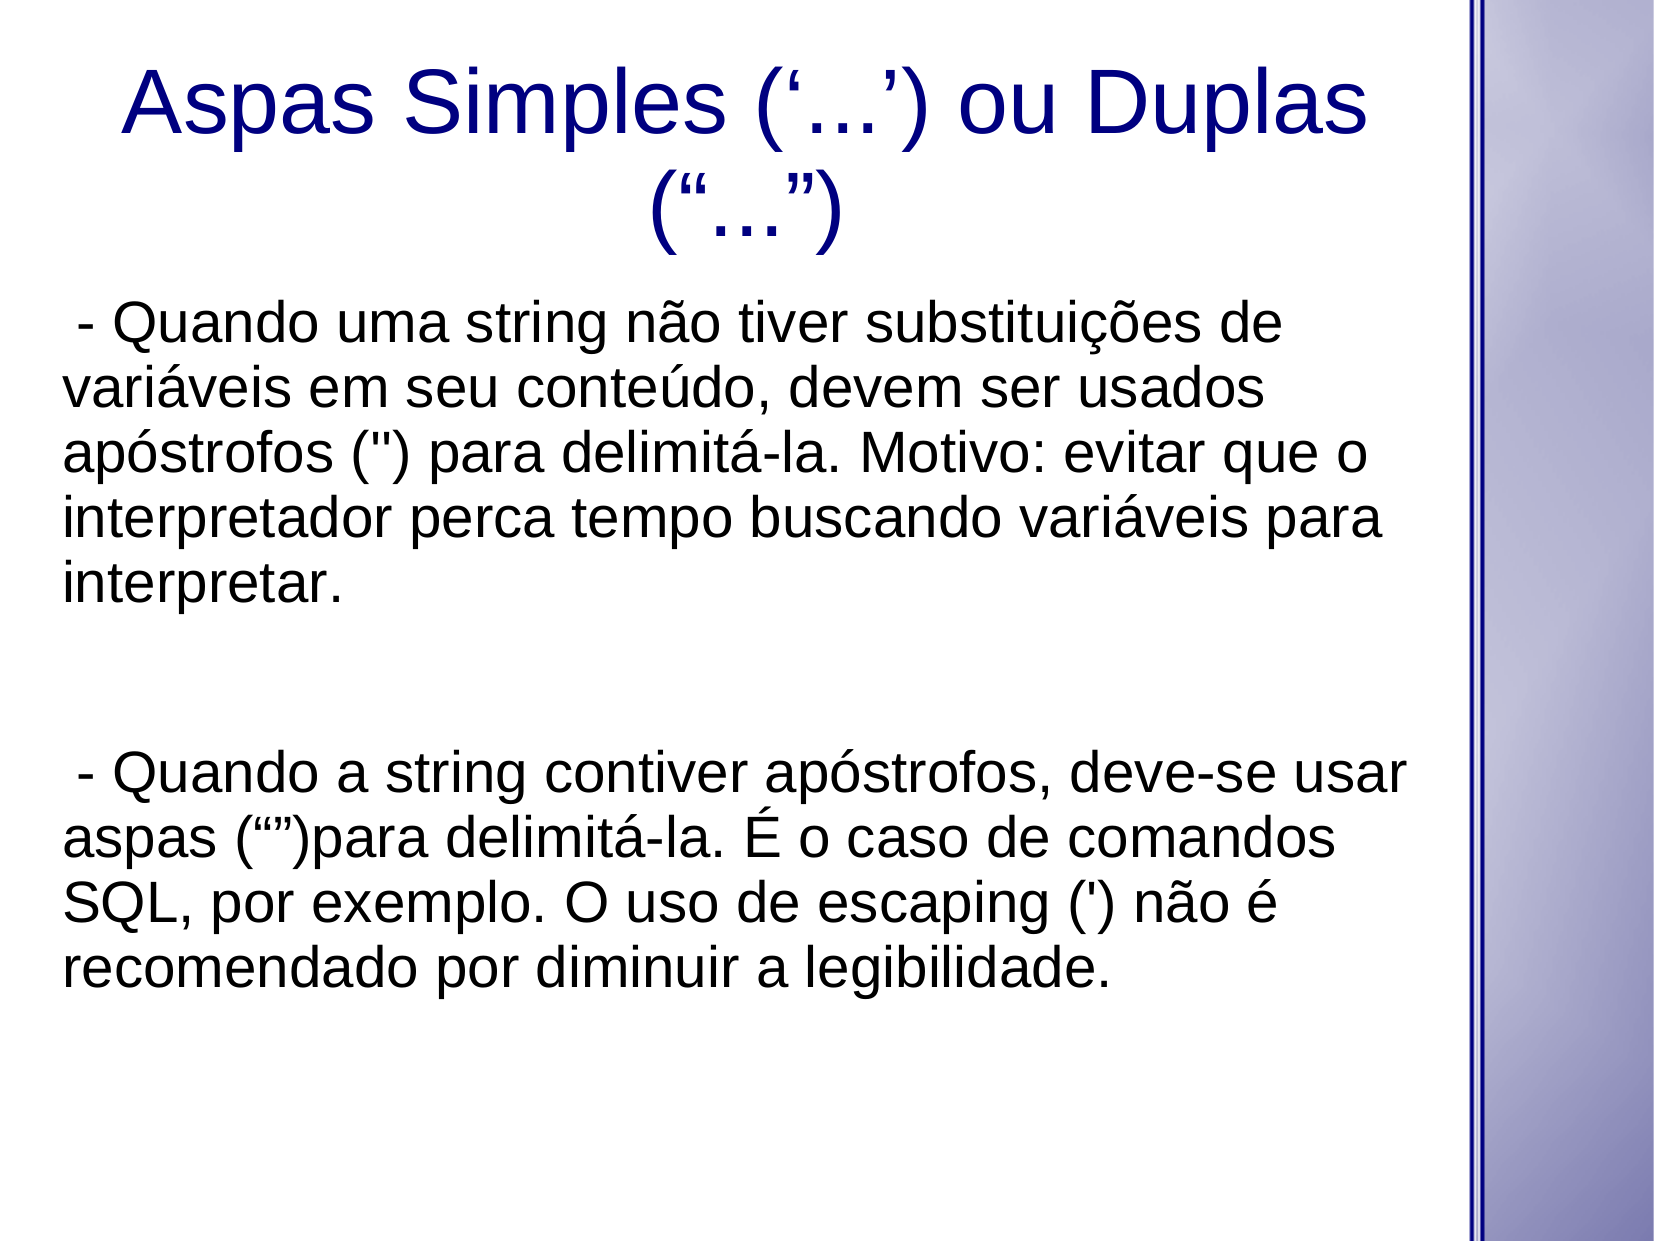

# Aspas Simples (‘...’) ou Duplas (“...”)
- Quando uma string não tiver substituições de variáveis em seu conteúdo, devem ser usados apóstrofos ('') para delimitá-la. Motivo: evitar que o interpretador perca tempo buscando variáveis para interpretar.
- Quando a string contiver apóstrofos, deve-se usar aspas (“”)para delimitá-la. É o caso de comandos SQL, por exemplo. O uso de escaping (') não é recomendado por diminuir a legibilidade.